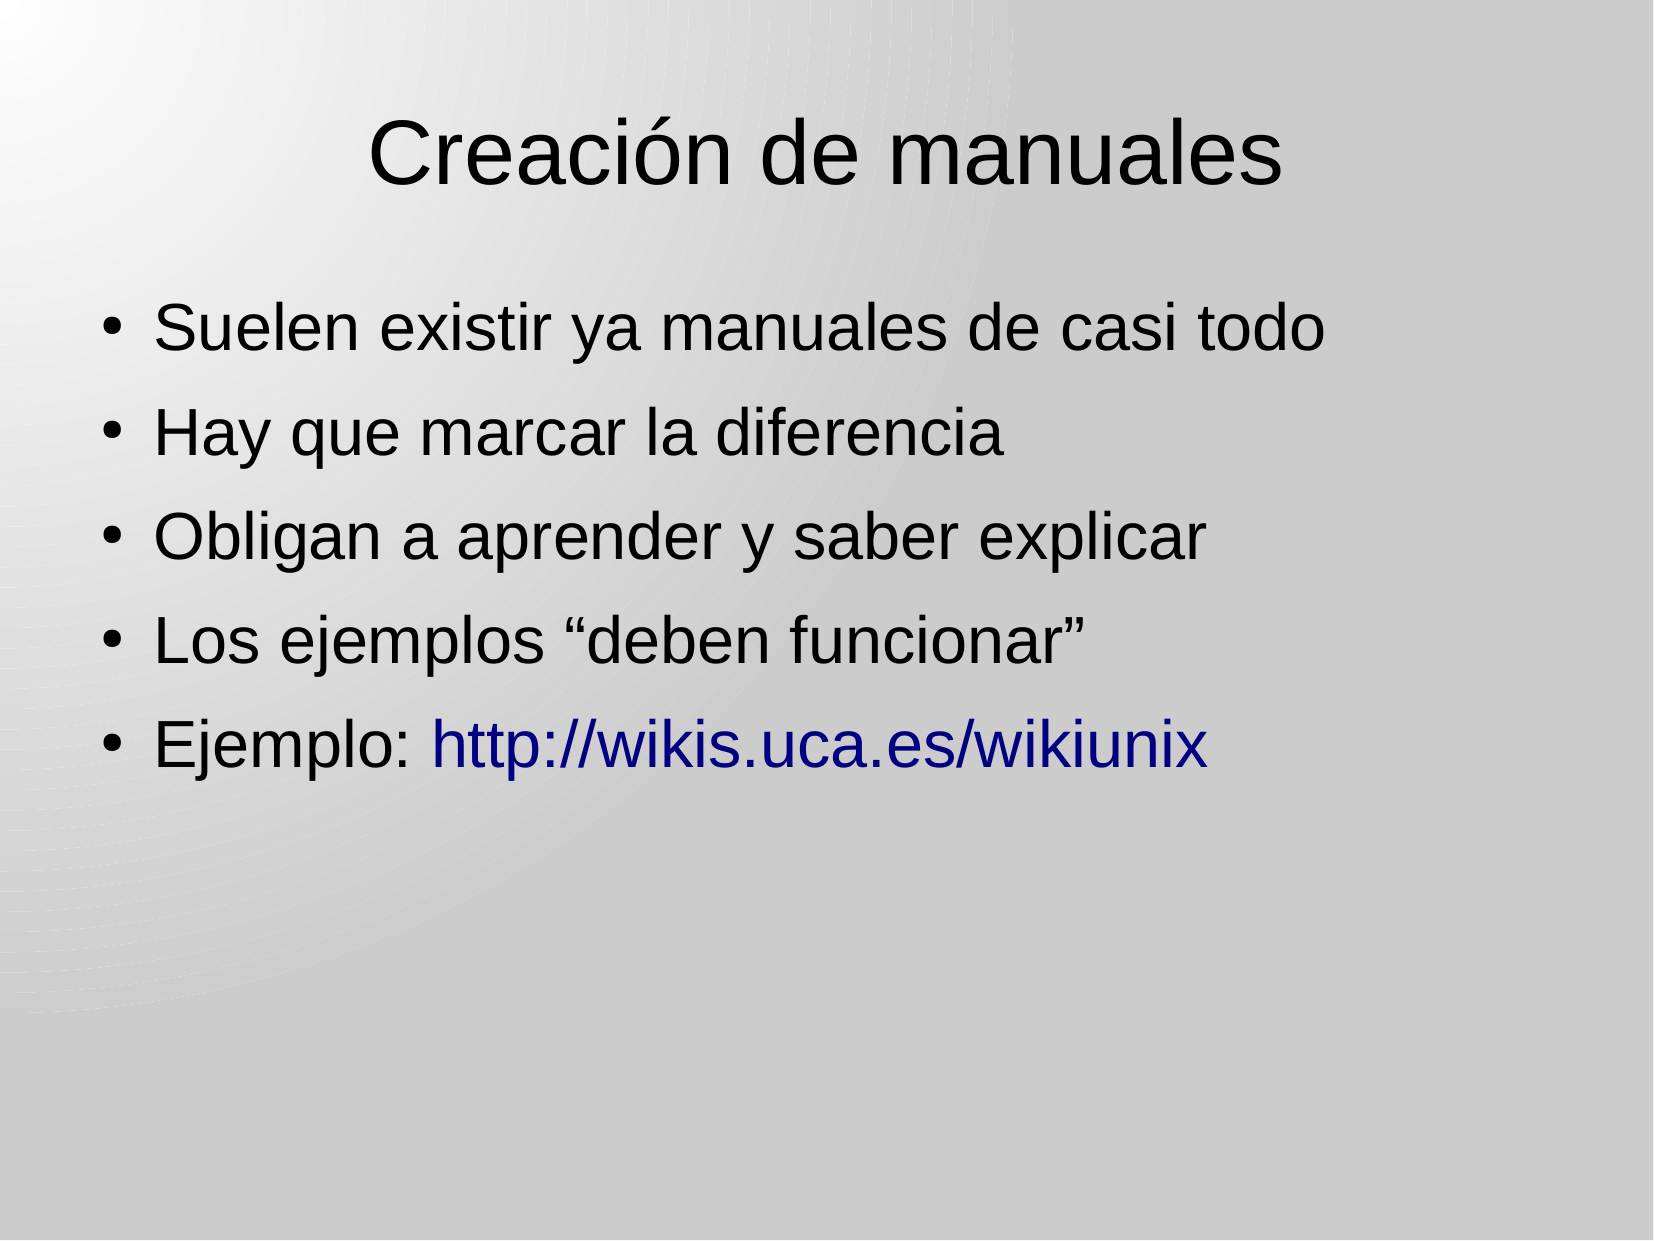

# Creación de manuales
Suelen existir ya manuales de casi todo
Hay que marcar la diferencia
Obligan a aprender y saber explicar
Los ejemplos “deben funcionar”
Ejemplo: http://wikis.uca.es/wikiunix